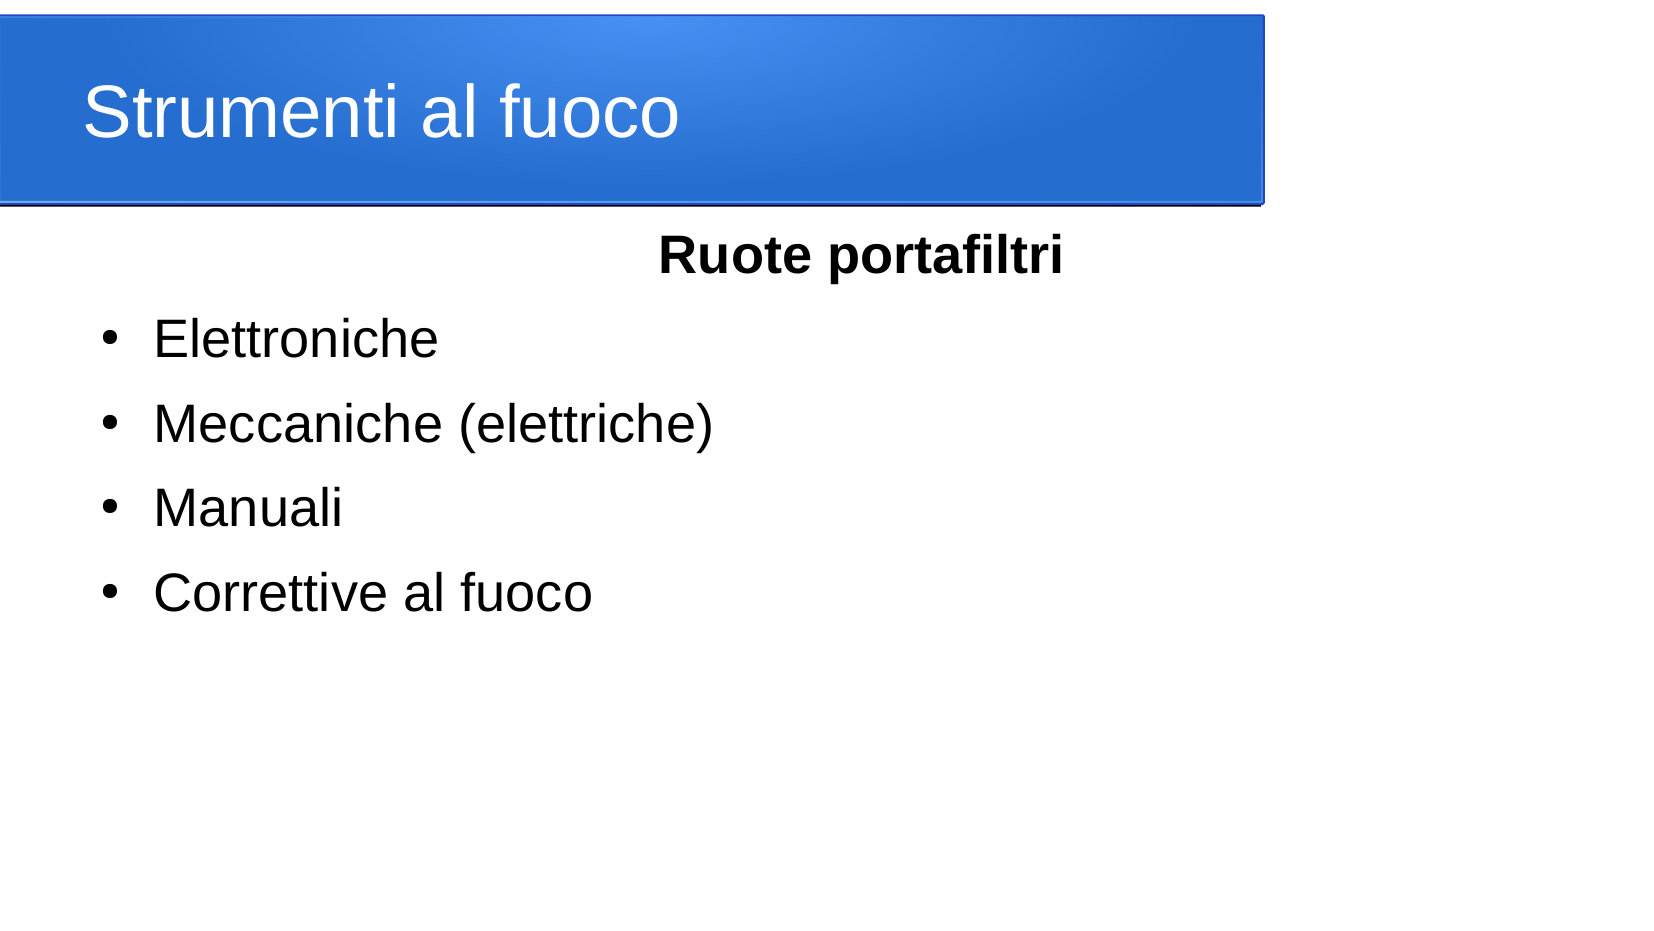

# Strumenti al fuoco
Ruote portafiltri
Elettroniche
Meccaniche (elettriche)
Manuali
Correttive al fuoco